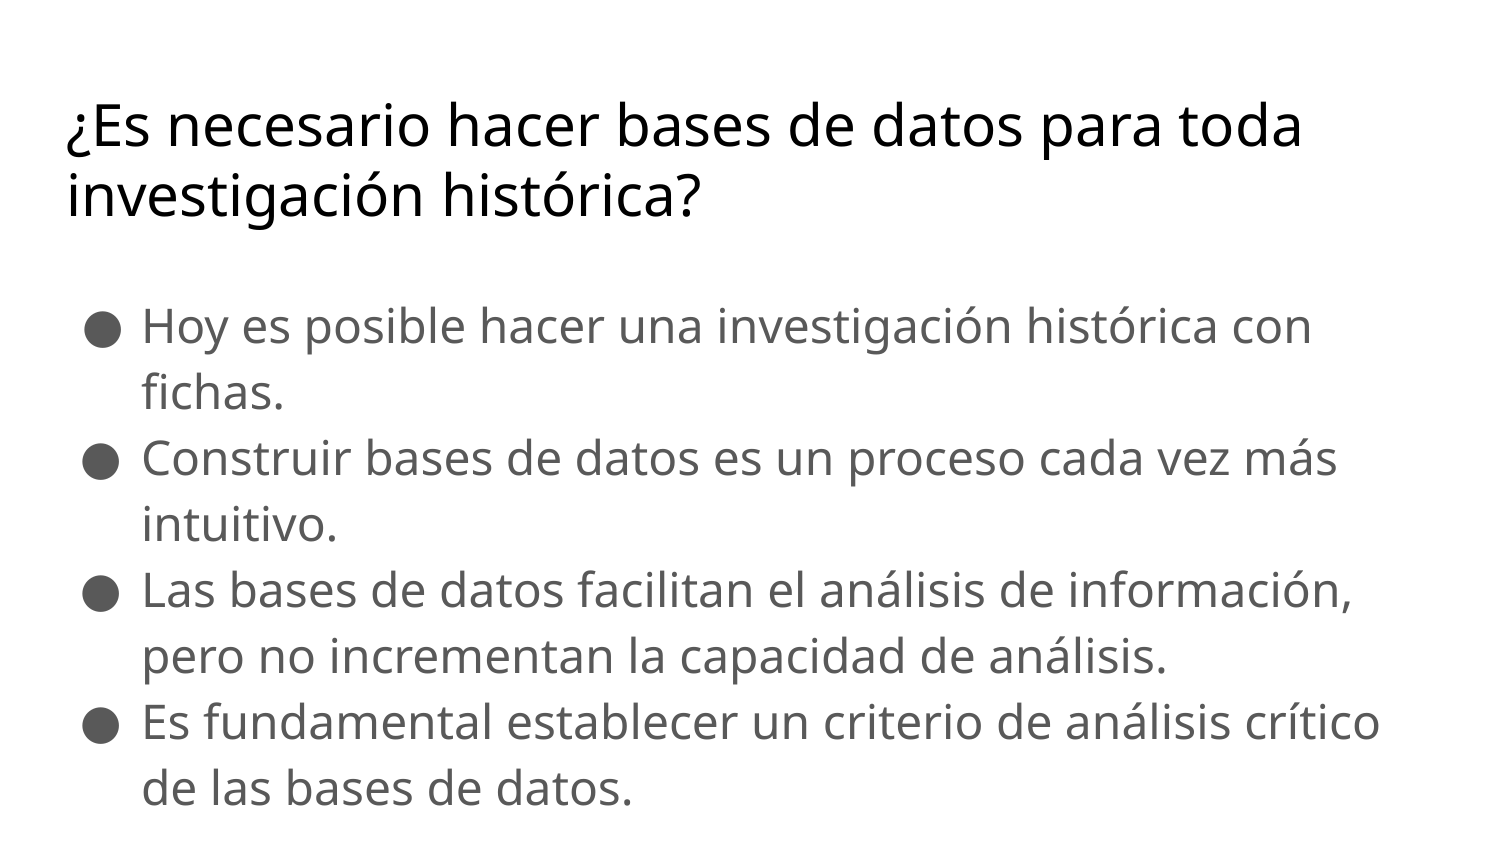

# ¿Es necesario hacer bases de datos para toda investigación histórica?
Hoy es posible hacer una investigación histórica con fichas.
Construir bases de datos es un proceso cada vez más intuitivo.
Las bases de datos facilitan el análisis de información, pero no incrementan la capacidad de análisis.
Es fundamental establecer un criterio de análisis crítico de las bases de datos.